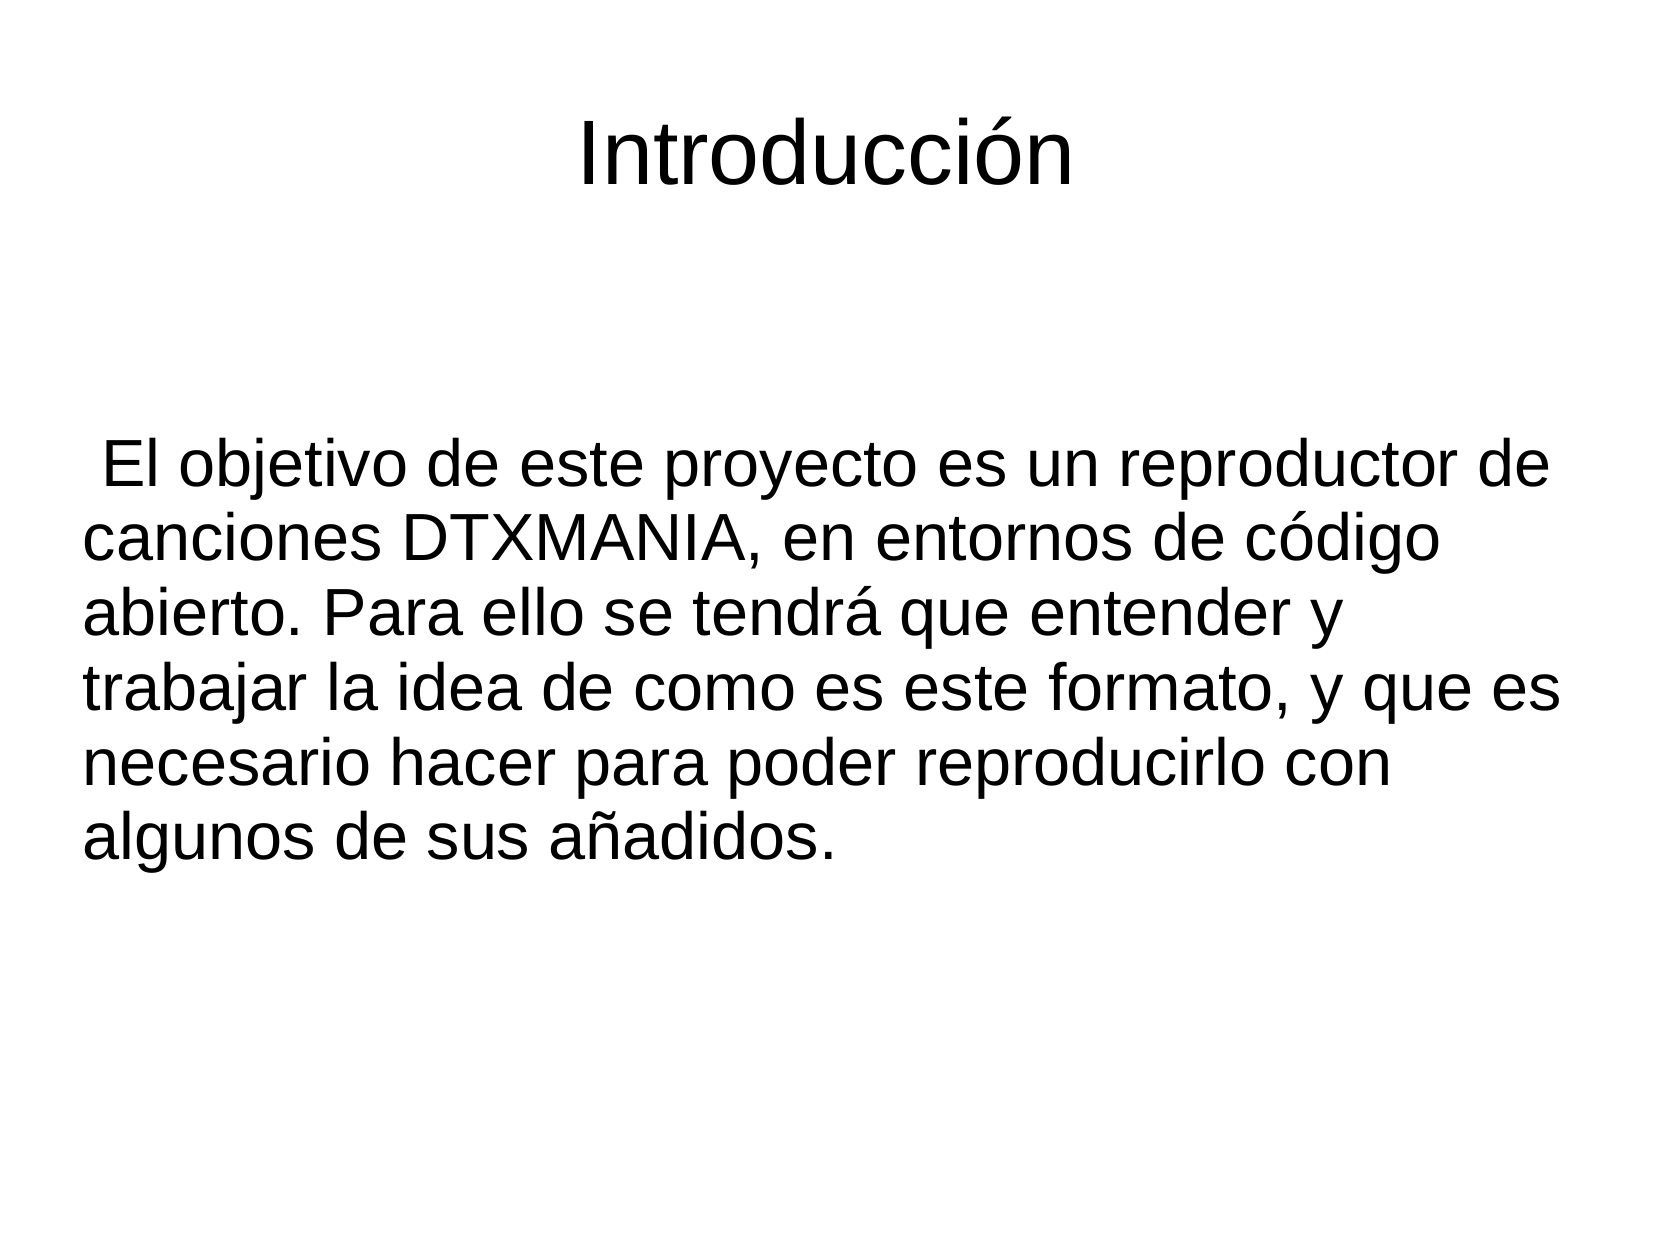

# Introducción
 El objetivo de este proyecto es un reproductor de canciones DTXMANIA, en entornos de código abierto. Para ello se tendrá que entender y trabajar la idea de como es este formato, y que es necesario hacer para poder reproducirlo con algunos de sus añadidos.